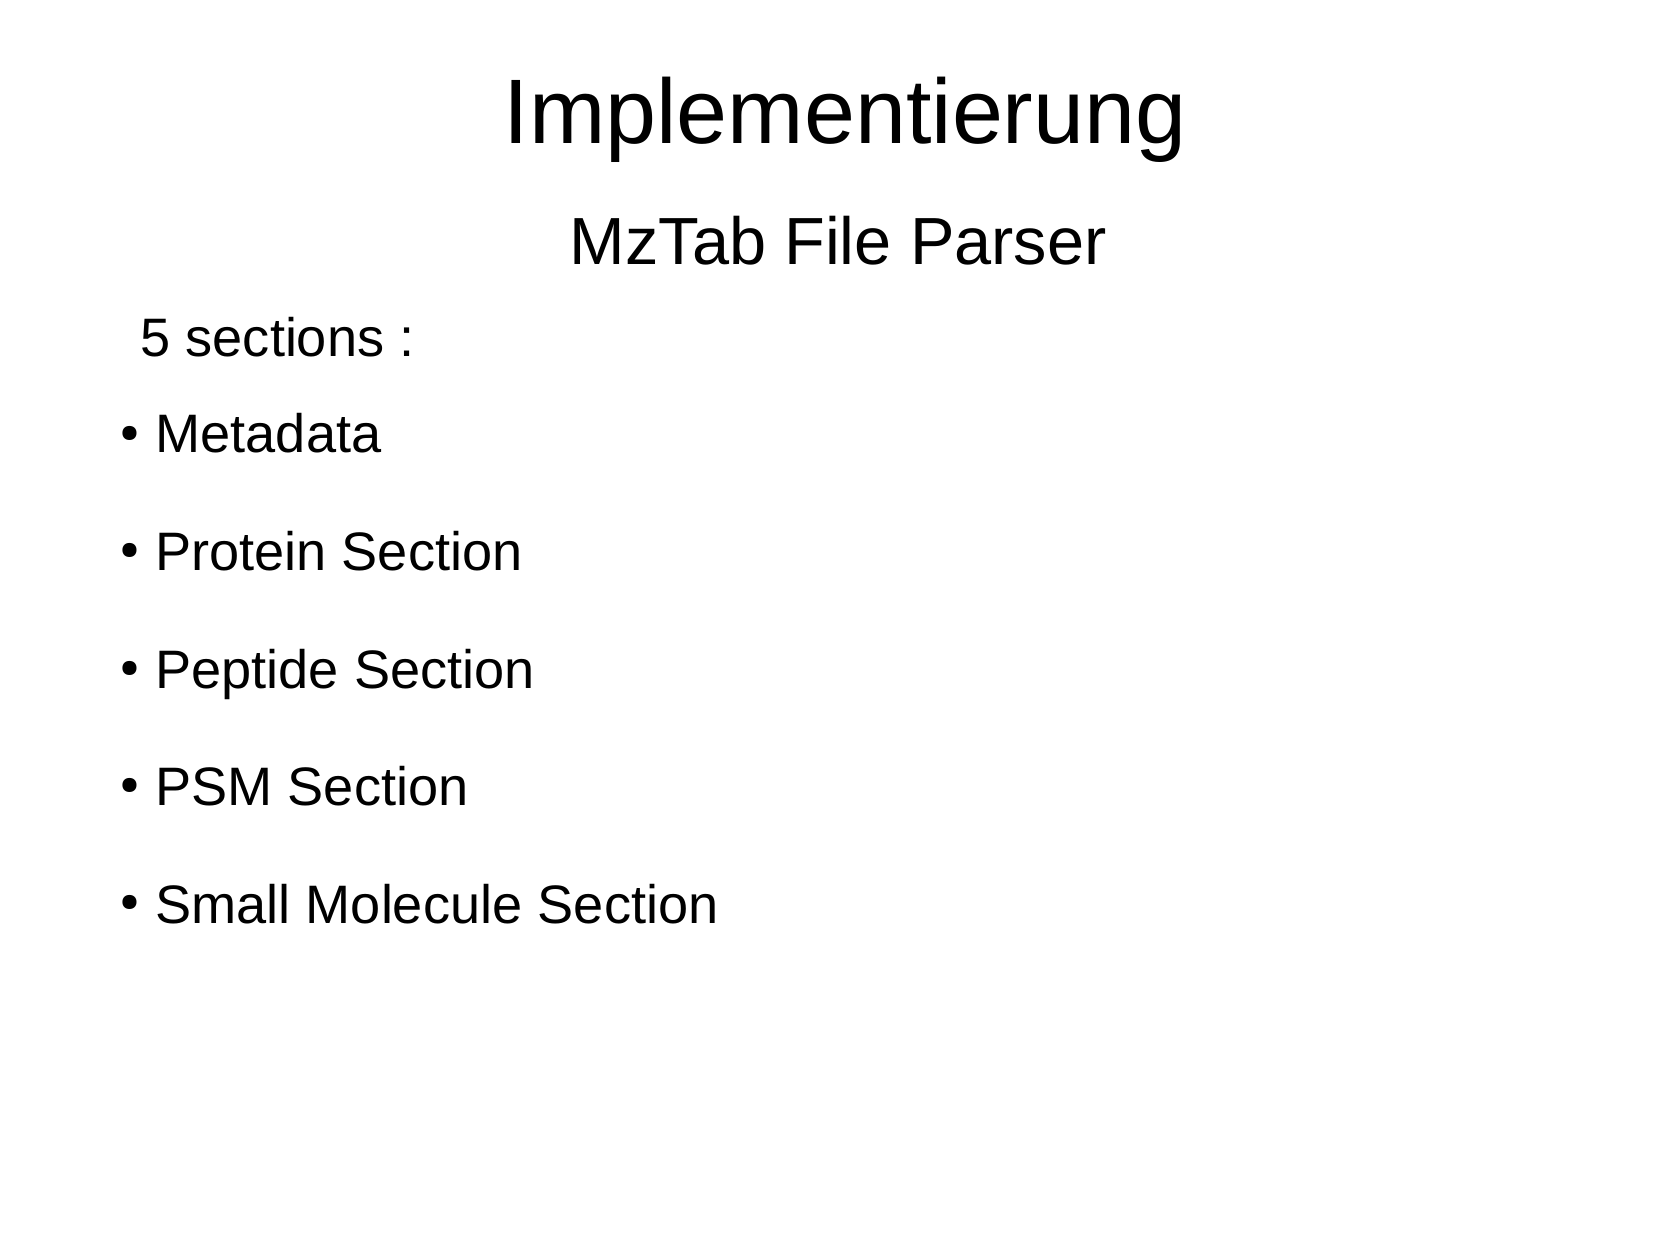

# Implementierung
MzTab File Parser
5 sections :
Metadata
Protein Section
Peptide Section
PSM Section
Small Molecule Section